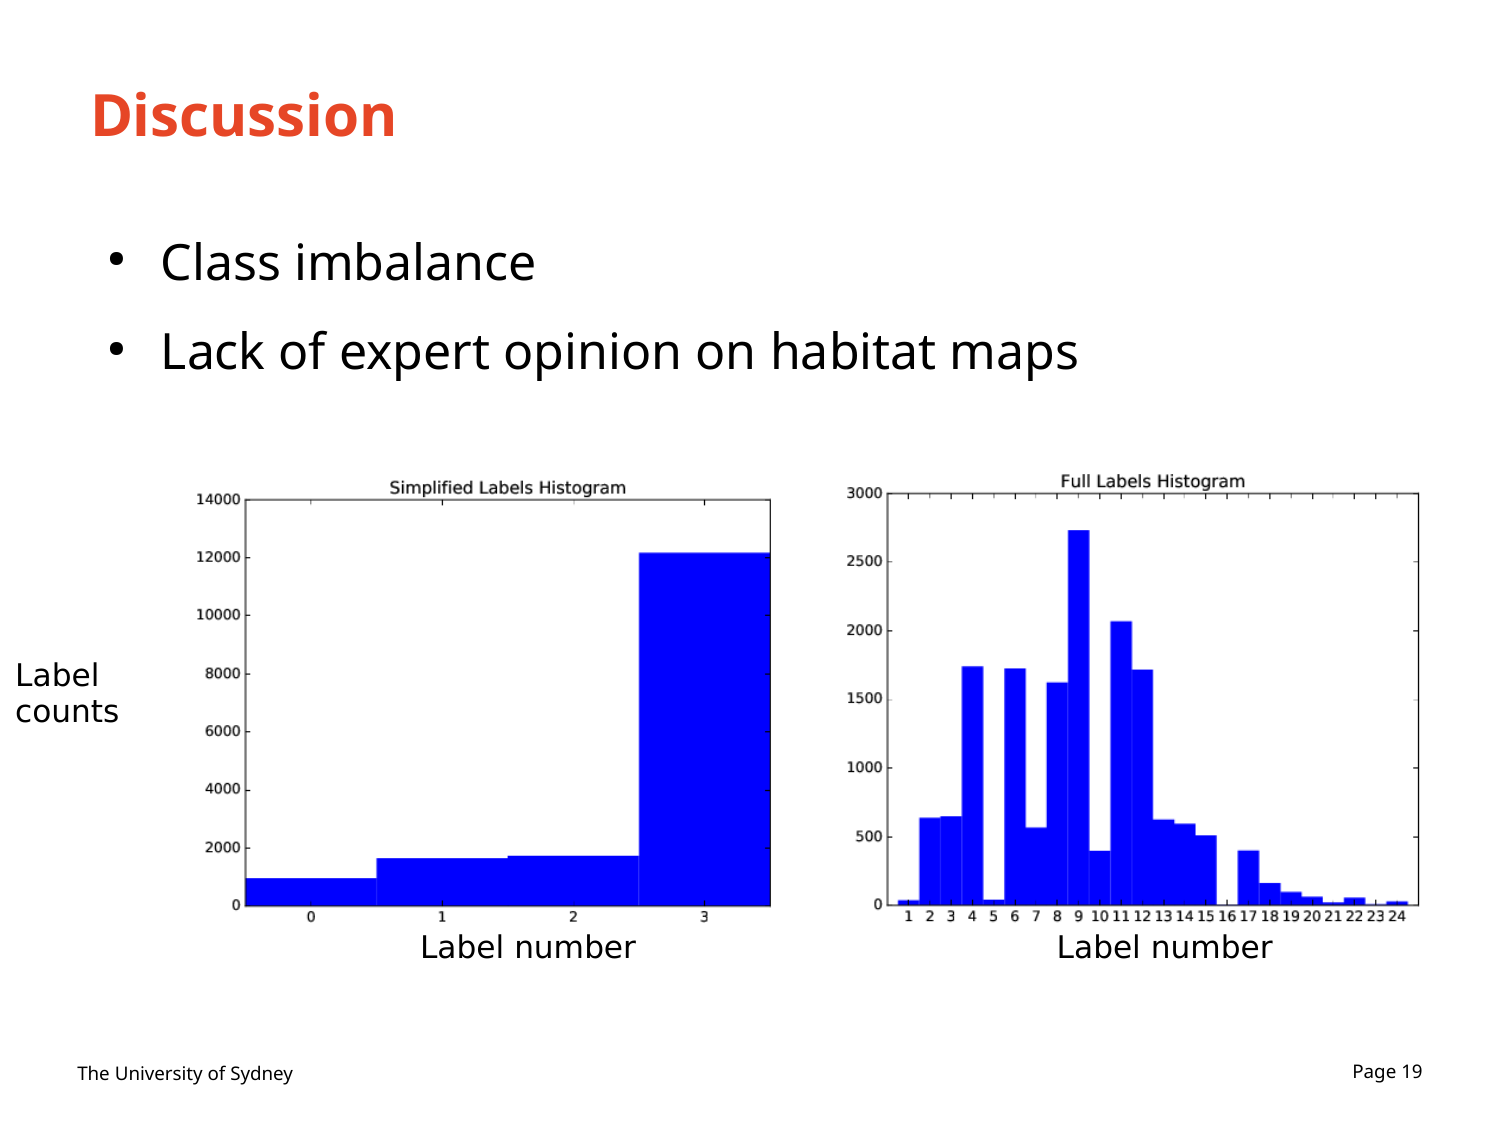

# Discussion
Class imbalance
Lack of expert opinion on habitat maps
Label
counts
Label number
Label number